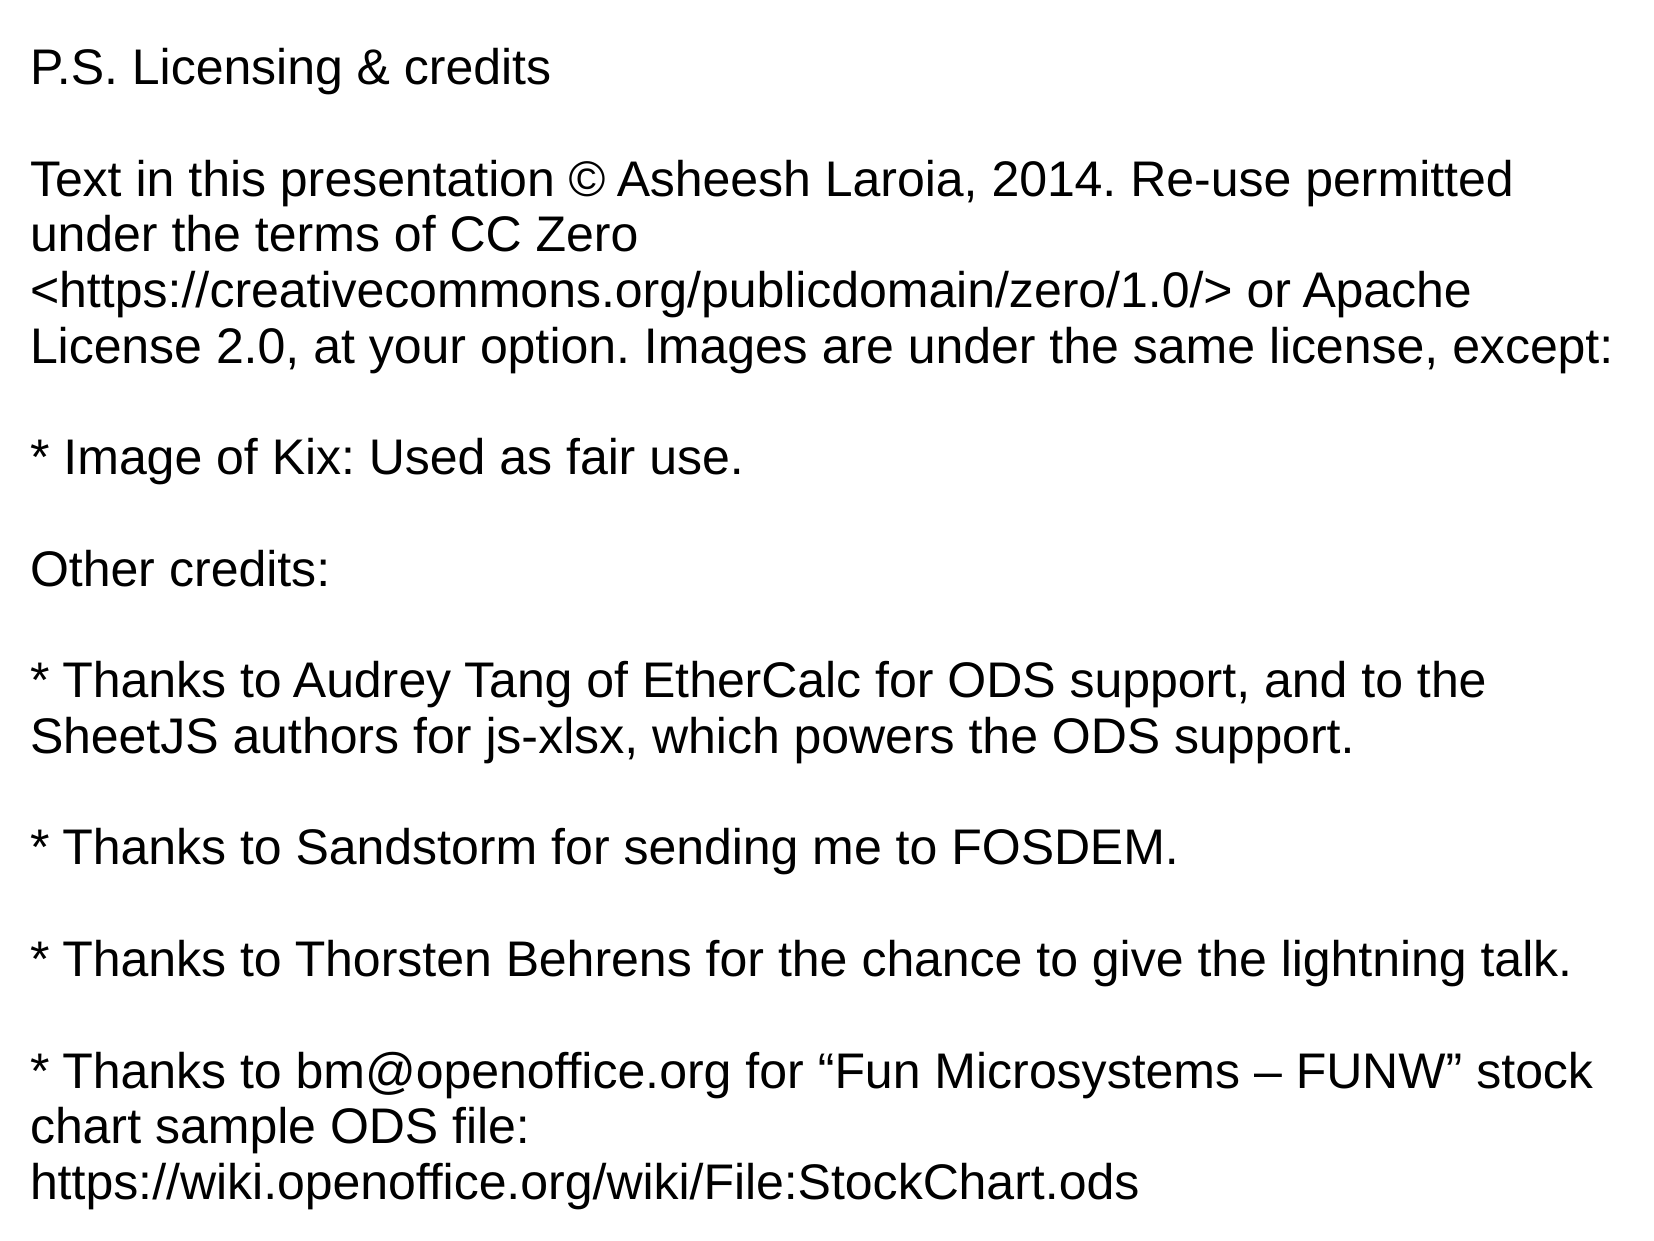

# P.S. Licensing & credits Text in this presentation © Asheesh Laroia, 2014. Re-use permitted under the terms of CC Zero <https://creativecommons.org/publicdomain/zero/1.0/> or Apache License 2.0, at your option. Images are under the same license, except: * Image of Kix: Used as fair use. Other credits: * Thanks to Audrey Tang of EtherCalc for ODS support, and to the SheetJS authors for js-xlsx, which powers the ODS support. * Thanks to Sandstorm for sending me to FOSDEM. * Thanks to Thorsten Behrens for the chance to give the lightning talk. * Thanks to bm@openoffice.org for “Fun Microsystems – FUNW” stock chart sample ODS file: https://wiki.openoffice.org/wiki/File:StockChart.ods